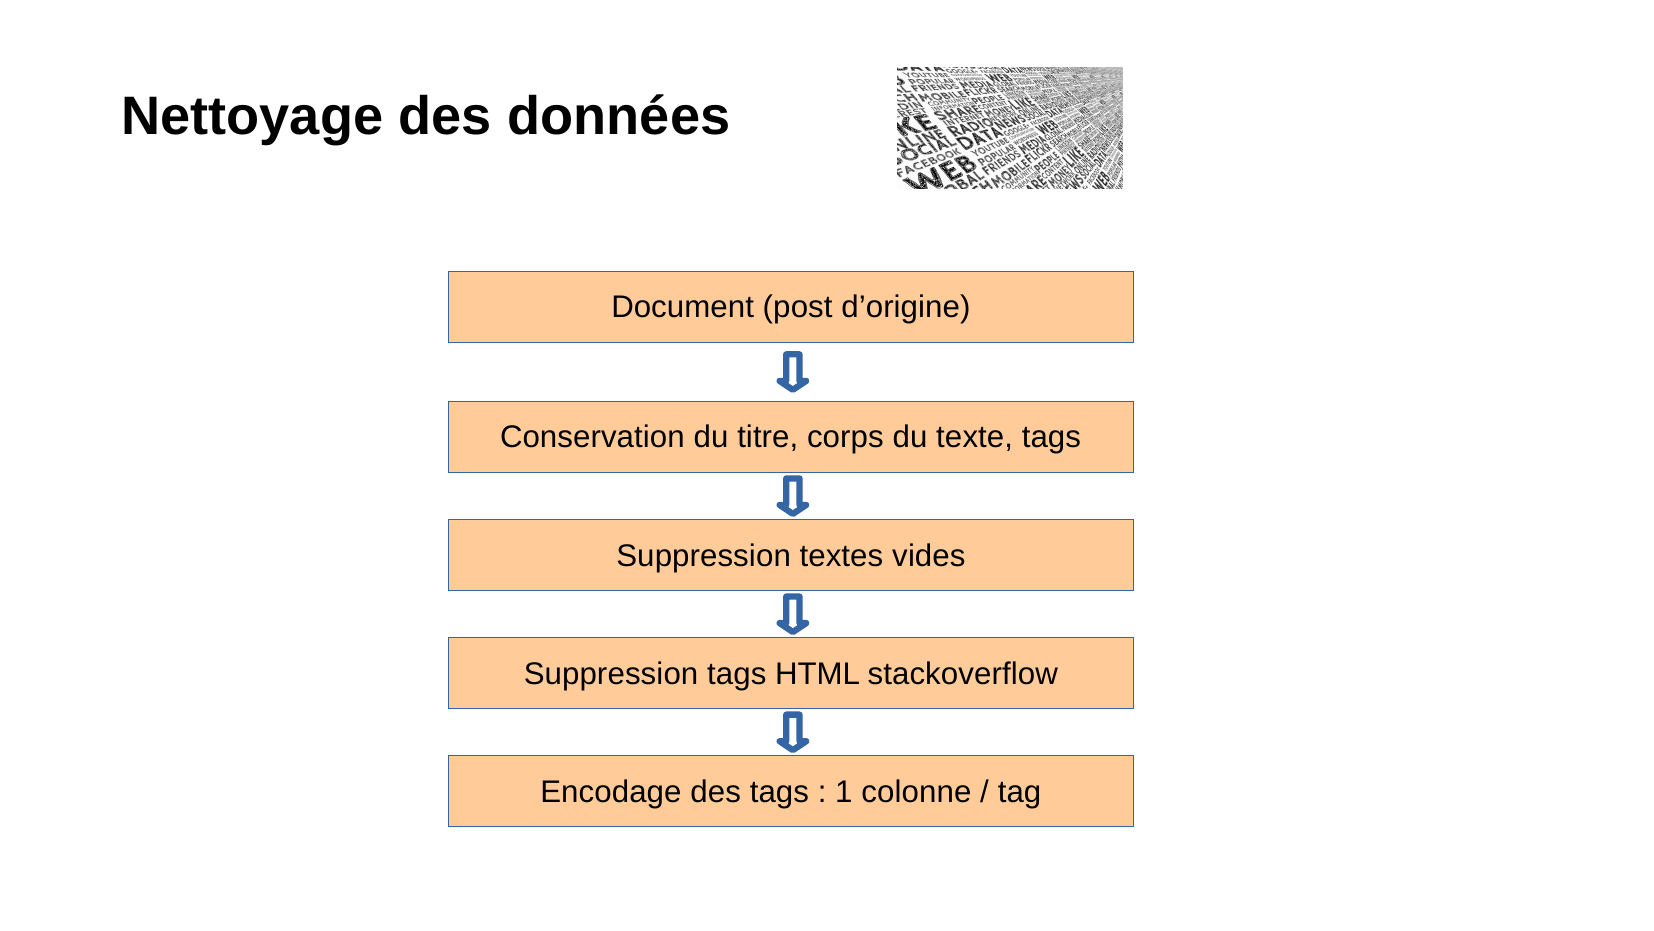

Nettoyage des données
Document (post d’origine)
Conservation du titre, corps du texte, tags
Suppression textes vides
Suppression tags HTML stackoverflow
Encodage des tags : 1 colonne / tag